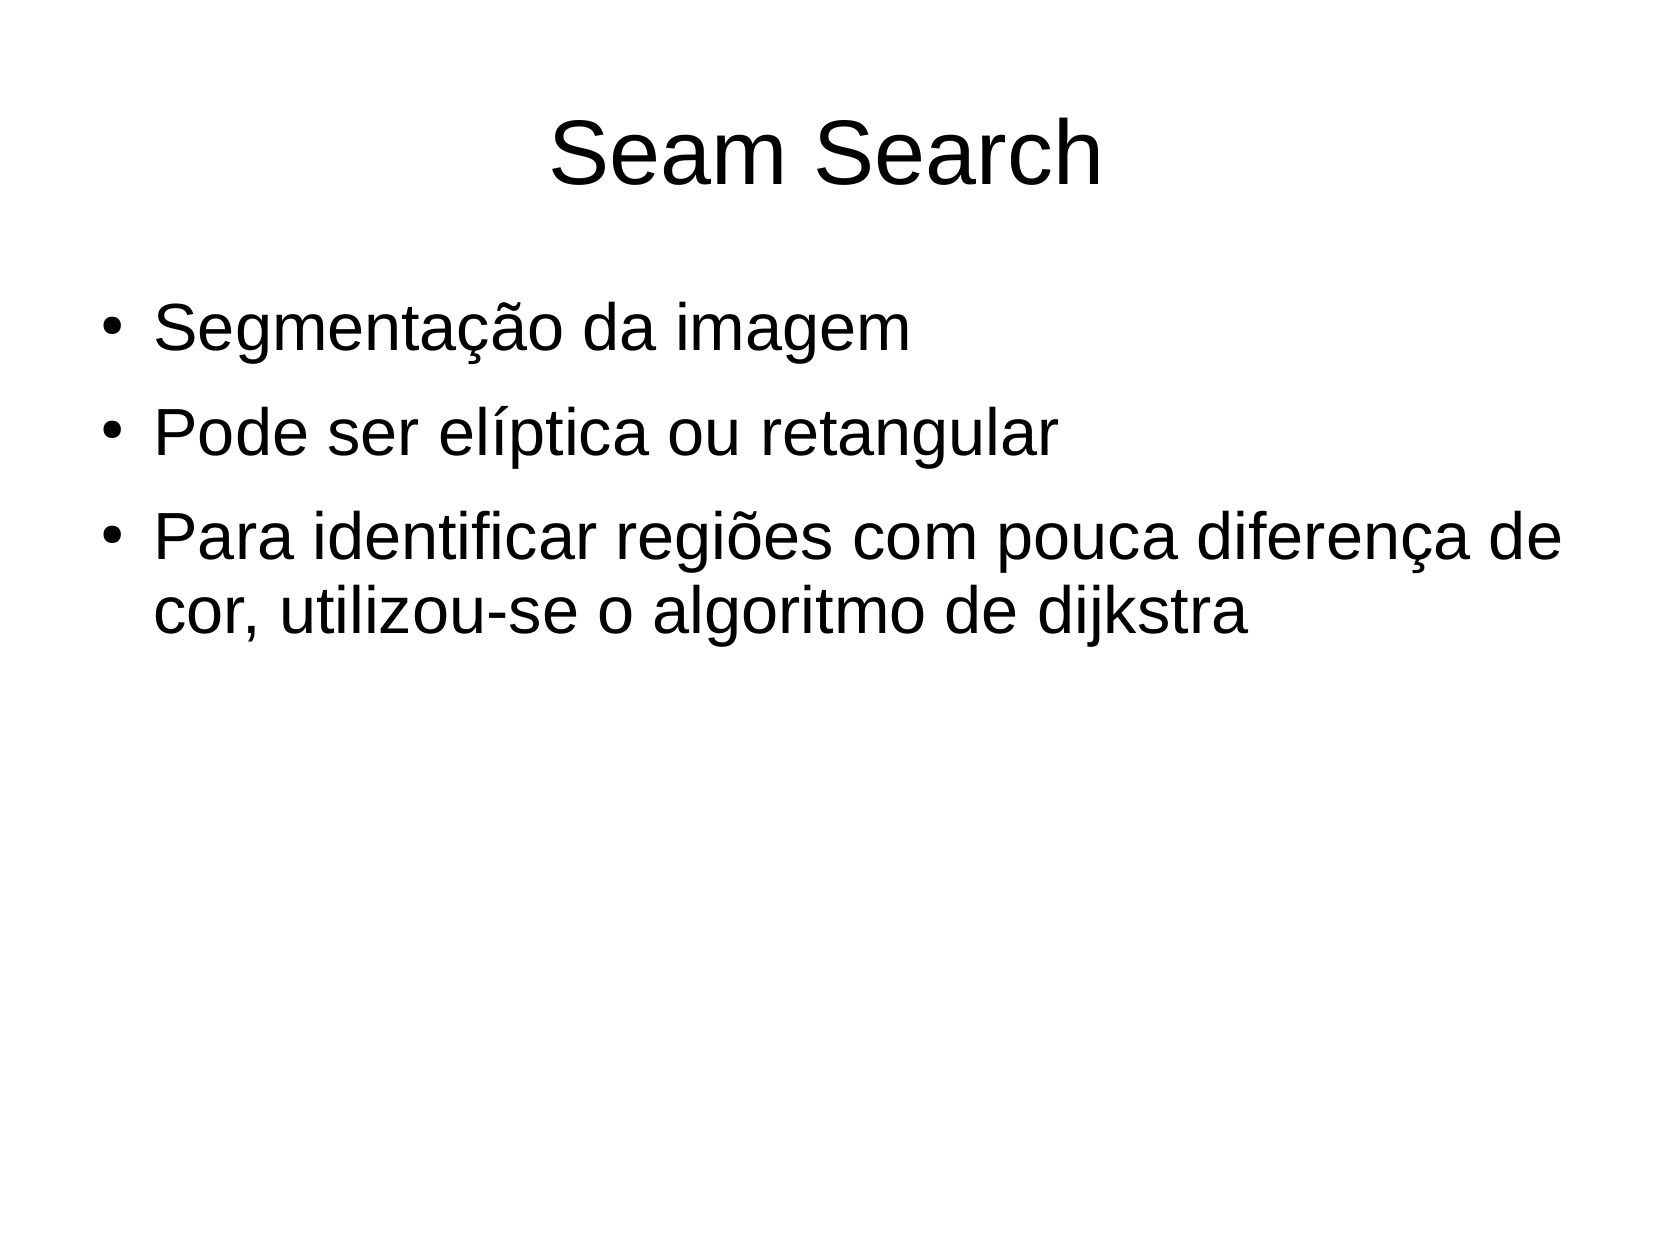

# Seam Search
Segmentação da imagem
Pode ser elíptica ou retangular
Para identificar regiões com pouca diferença de cor, utilizou-se o algoritmo de dijkstra